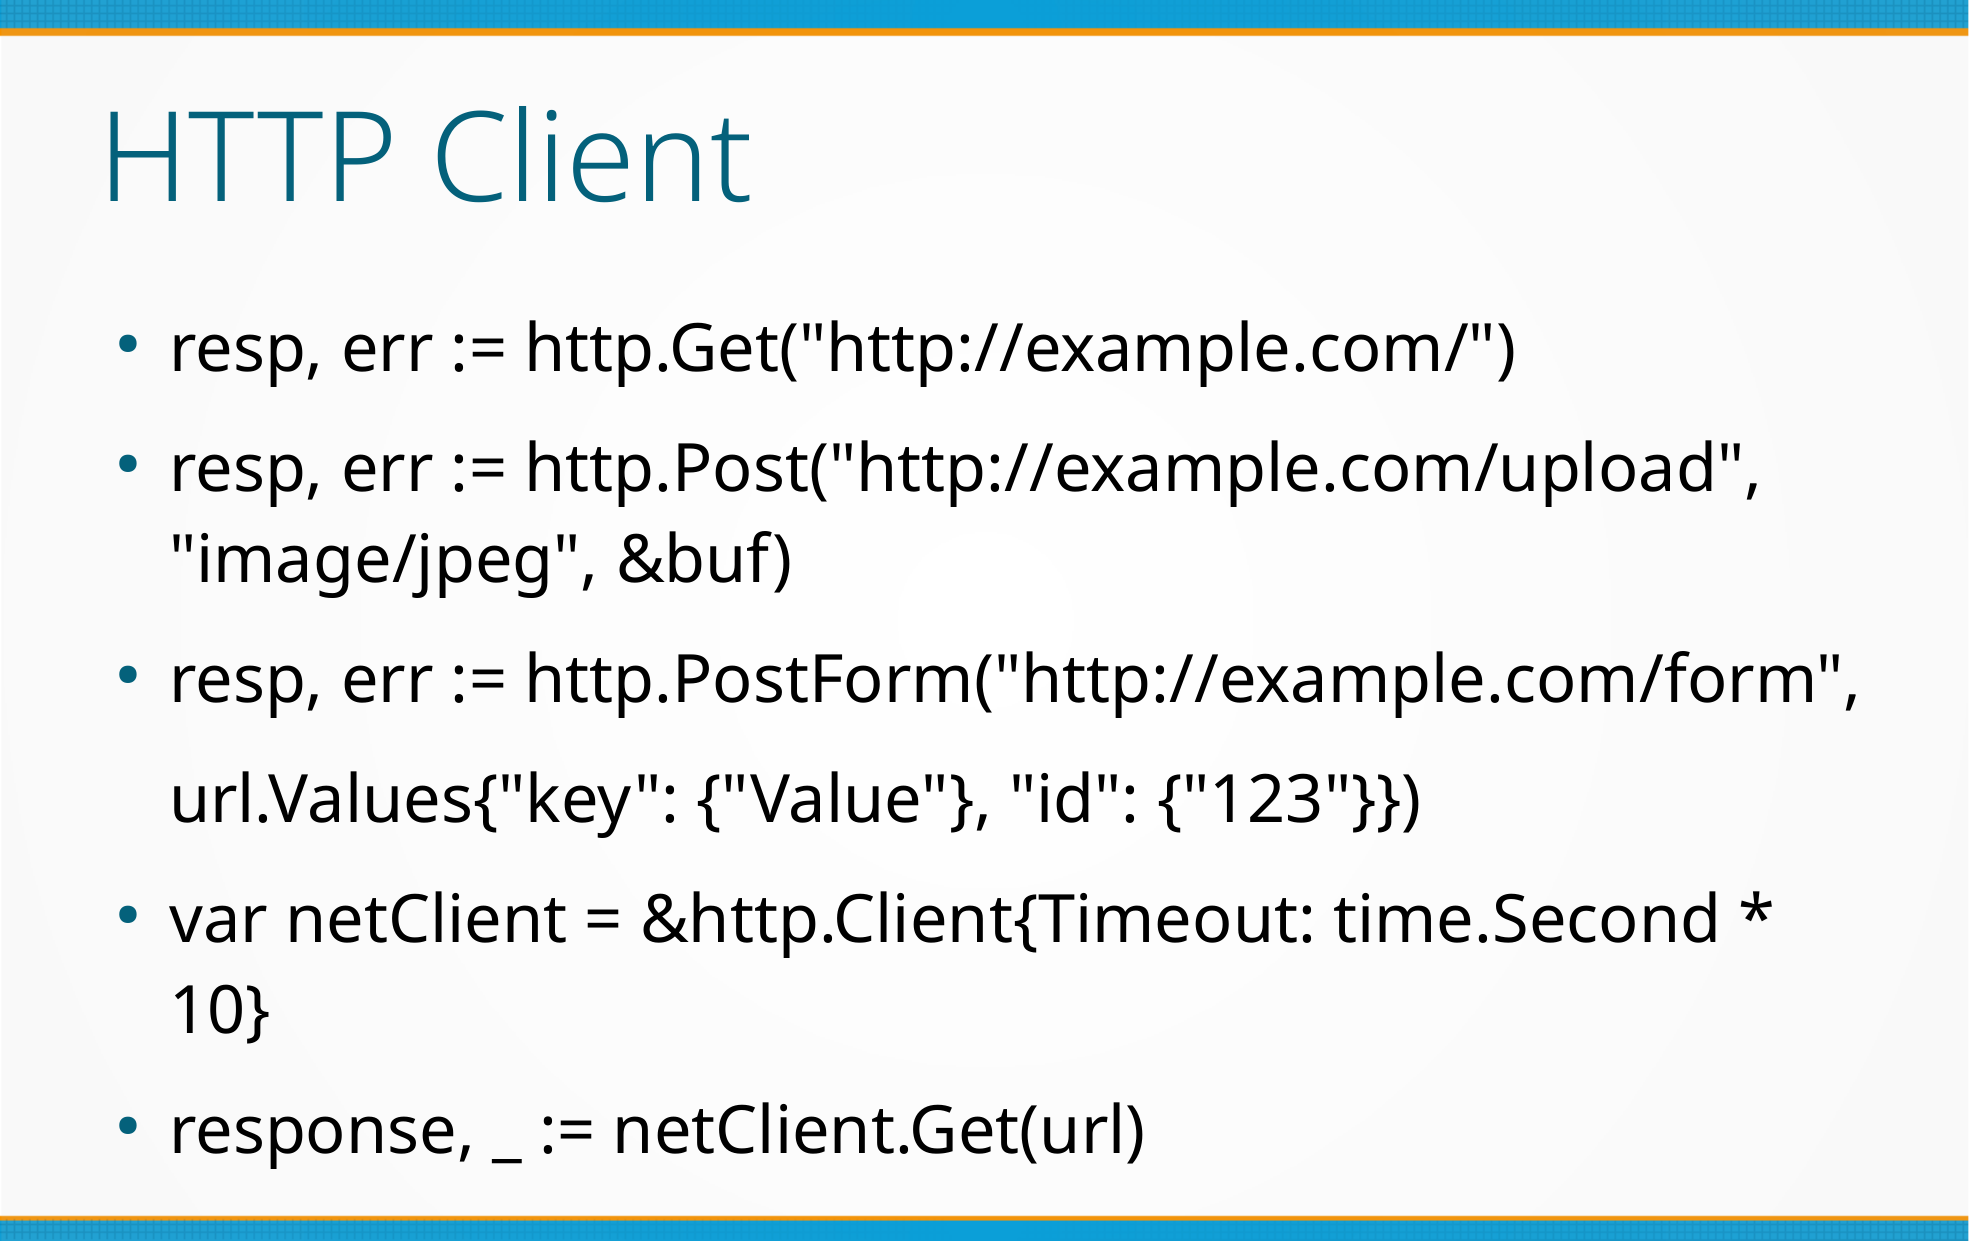

# HTTP Client
resp, err := http.Get("http://example.com/")
resp, err := http.Post("http://example.com/upload", "image/jpeg", &buf)
resp, err := http.PostForm("http://example.com/form",
url.Values{"key": {"Value"}, "id": {"123"}})
var netClient = &http.Client{Timeout: time.Second * 10}
response, _ := netClient.Get(url)